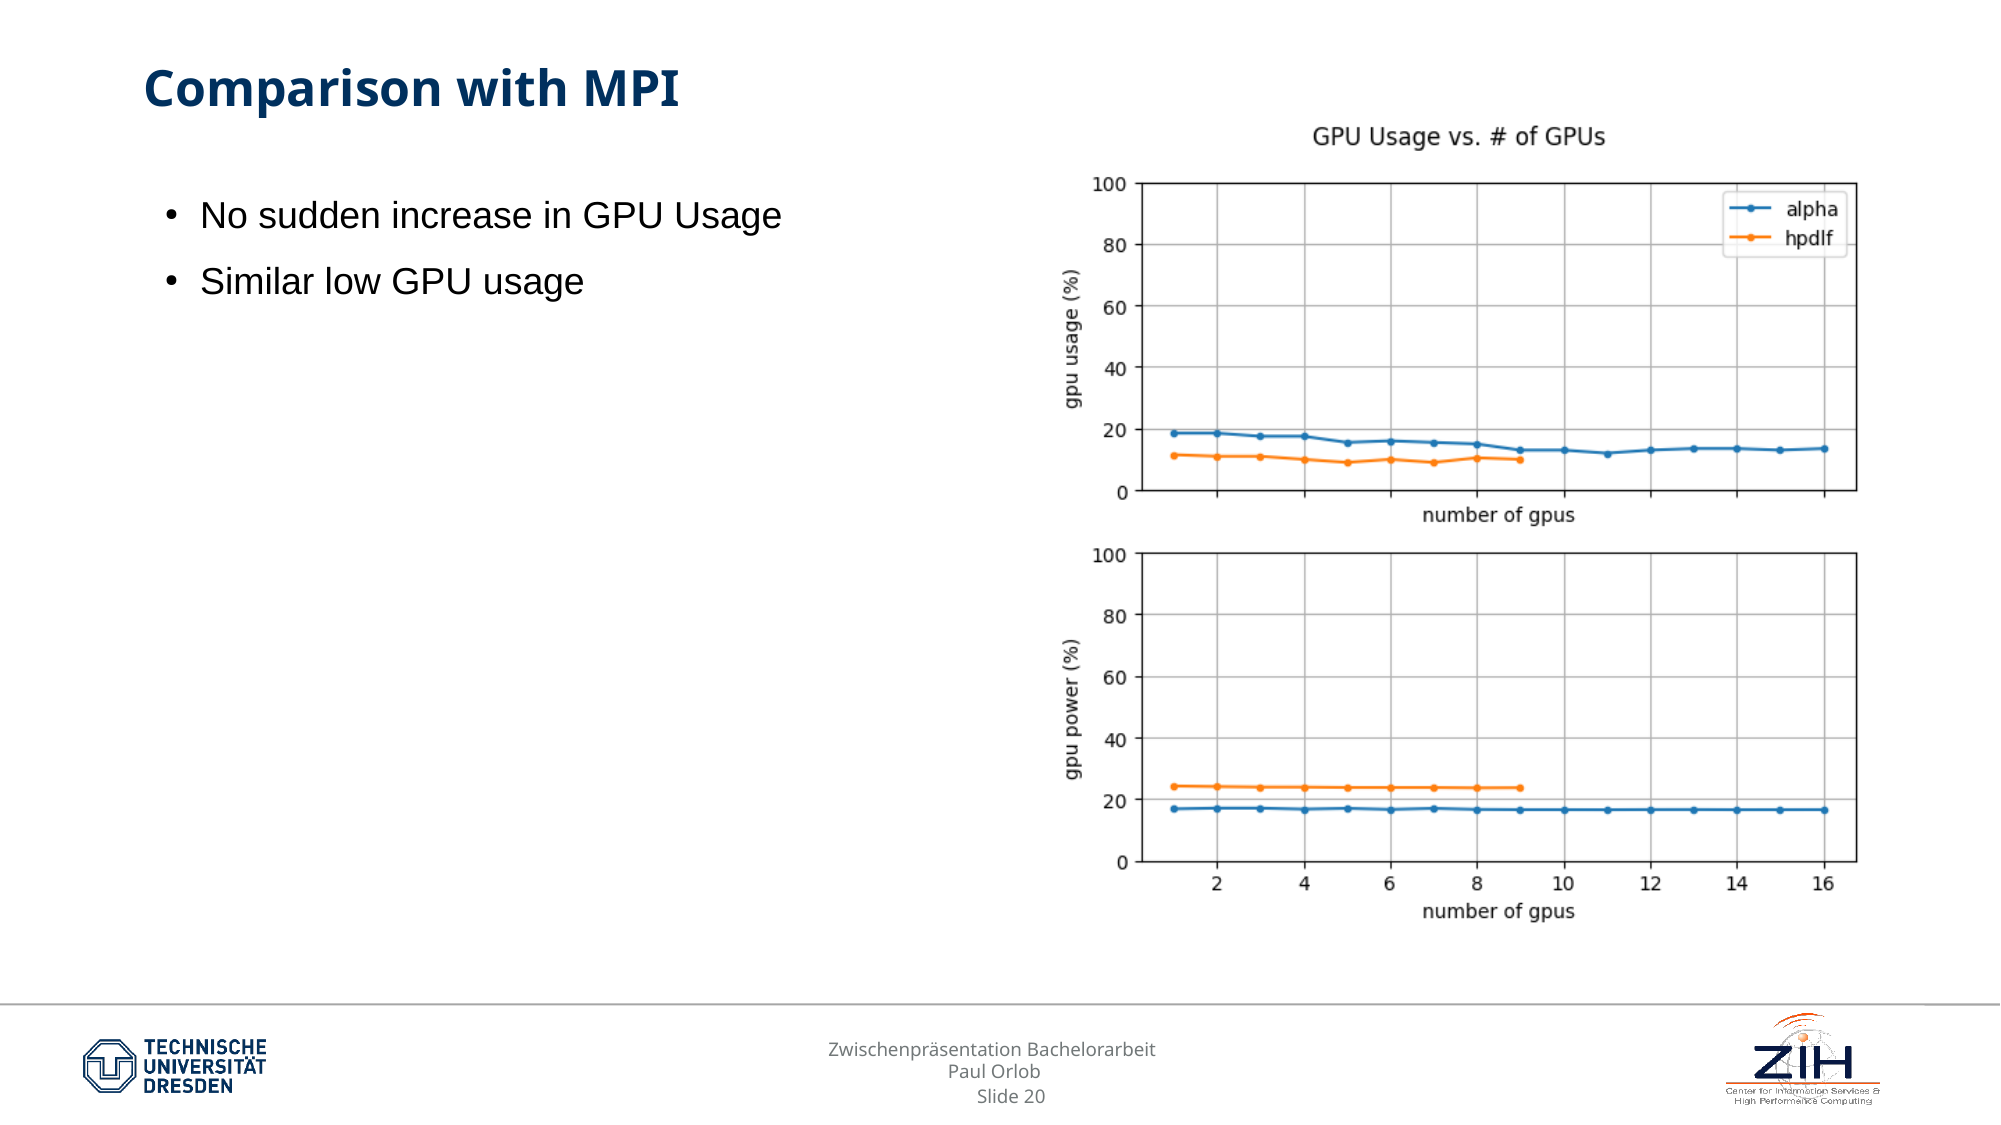

# Comparison with MPI
No sudden increase in GPU Usage
Similar low GPU usage